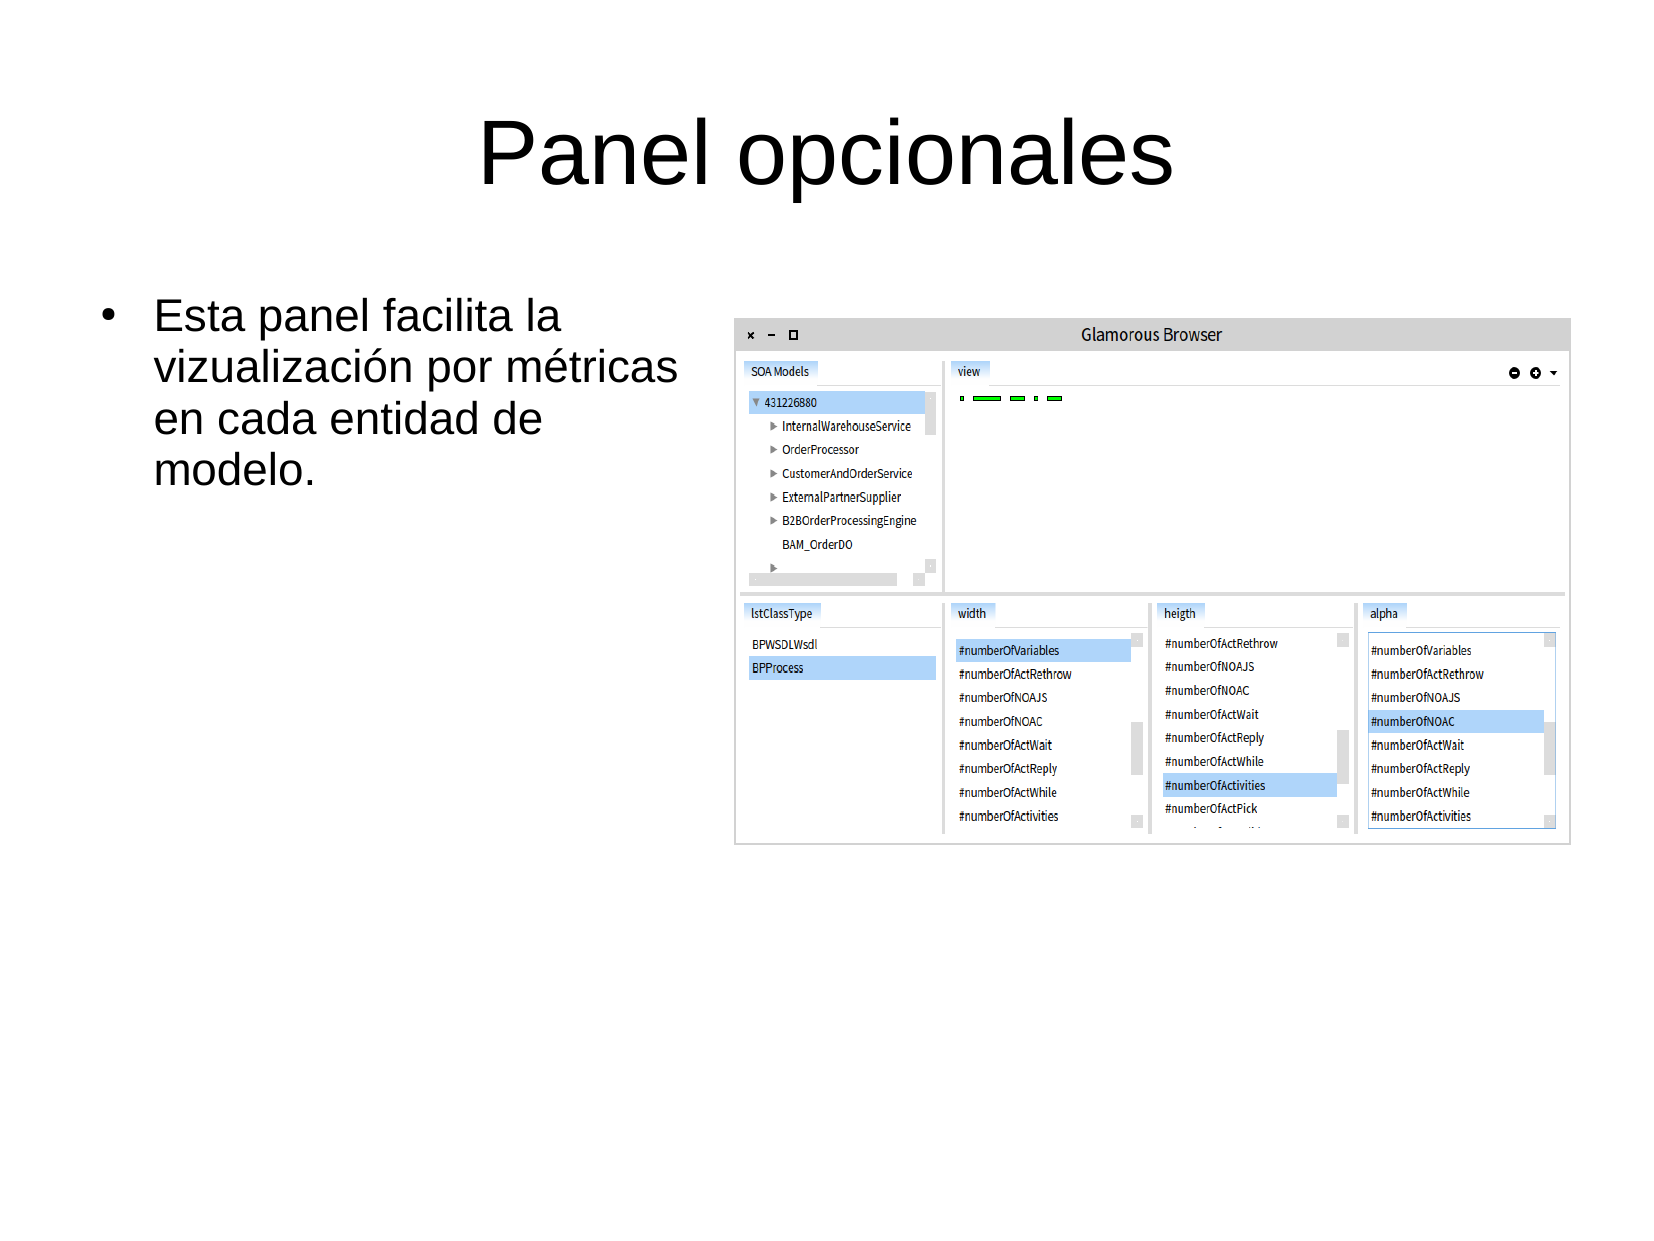

# Panel opcionales
Esta panel facilita la vizualización por métricas en cada entidad de modelo.